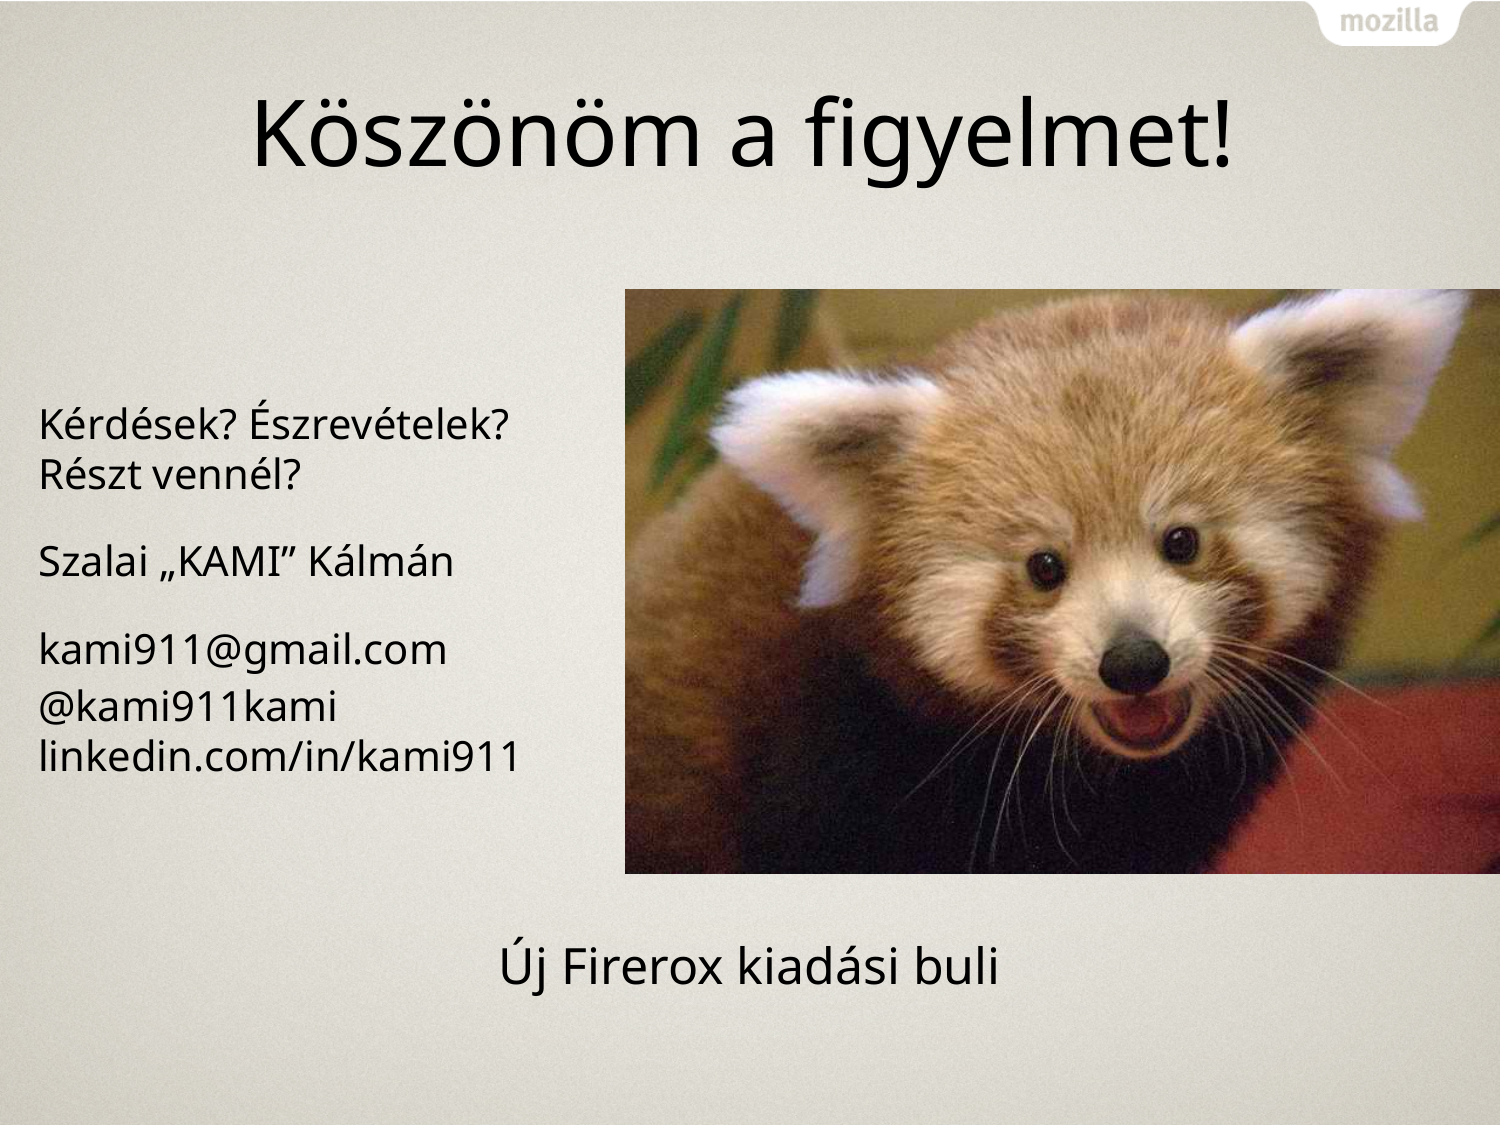

# Köszönöm a figyelmet!
Kérdések? Észrevételek?
Részt vennél?
Szalai „KAMI” Kálmán
kami911@gmail.com
@kami911kami
linkedin.com/in/kami911
Új Firerox kiadási buli